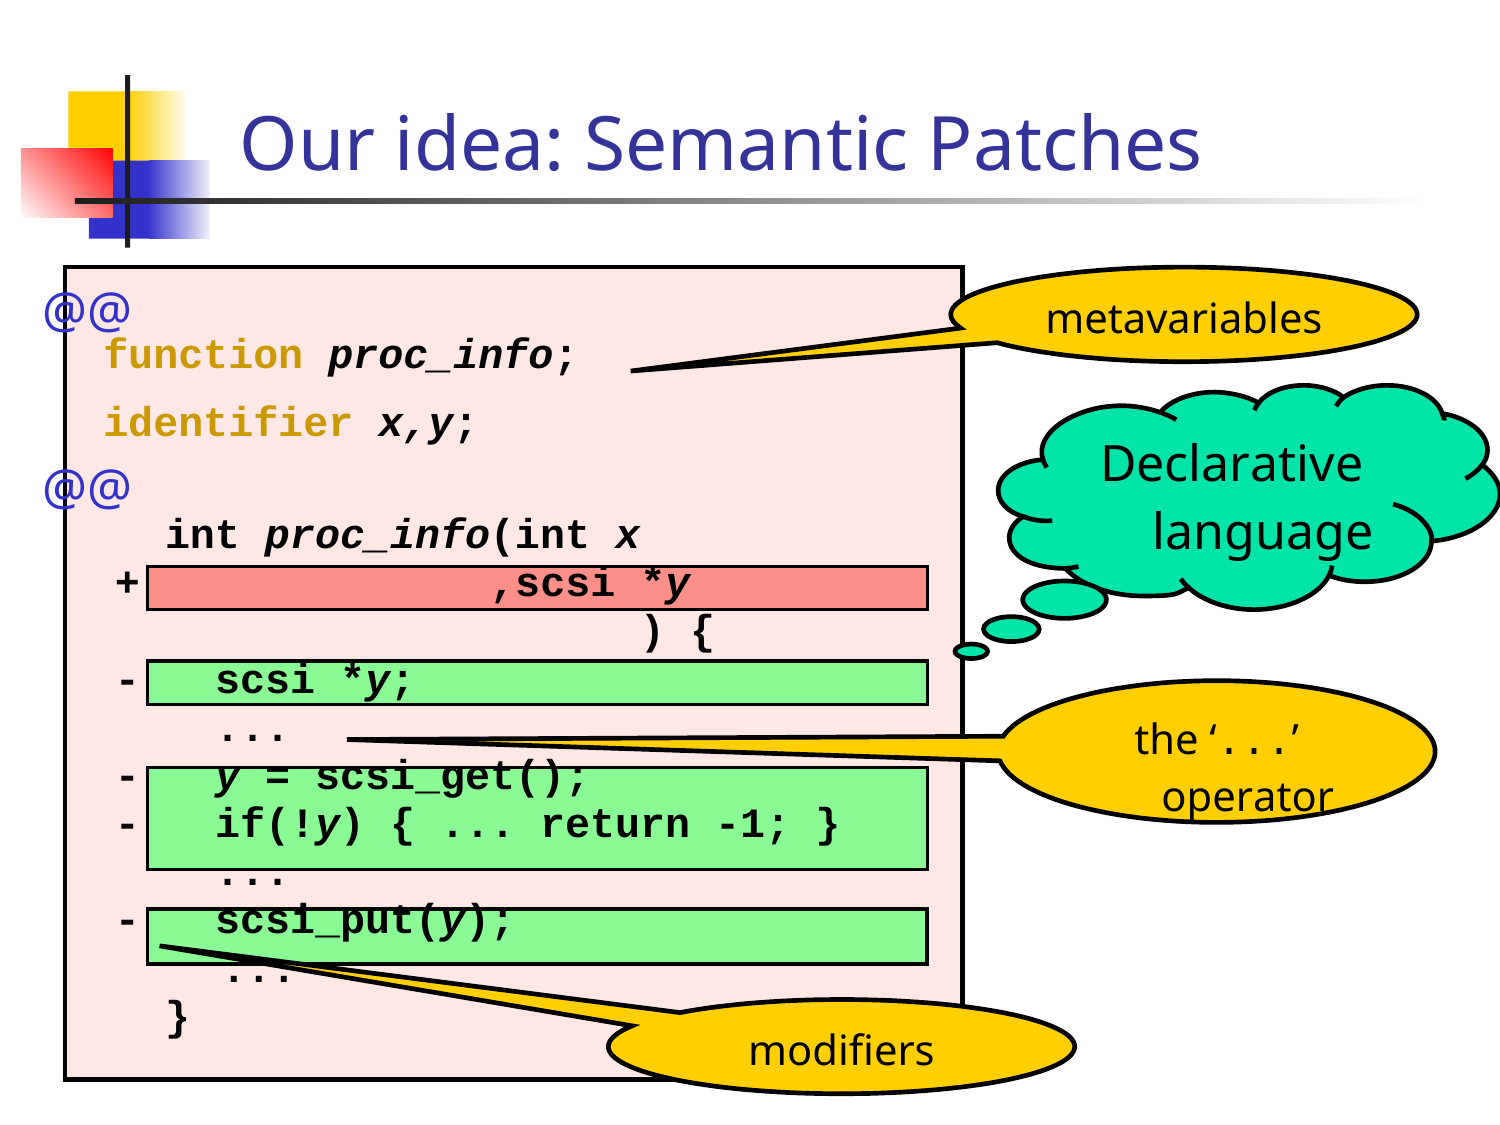

# Our idea: Semantic Patches
@@
metavariables
function proc_info;
identifier x,y;
Declarative language
@@
 int proc_info(int x
+ ,scsi *y
 ) {
- scsi *y;
 ...
- y = scsi_get();
- if(!y) { ... return -1; }
 ...
- scsi_put(y);
	 ...
 }
the ‘...’ operator
modifiers